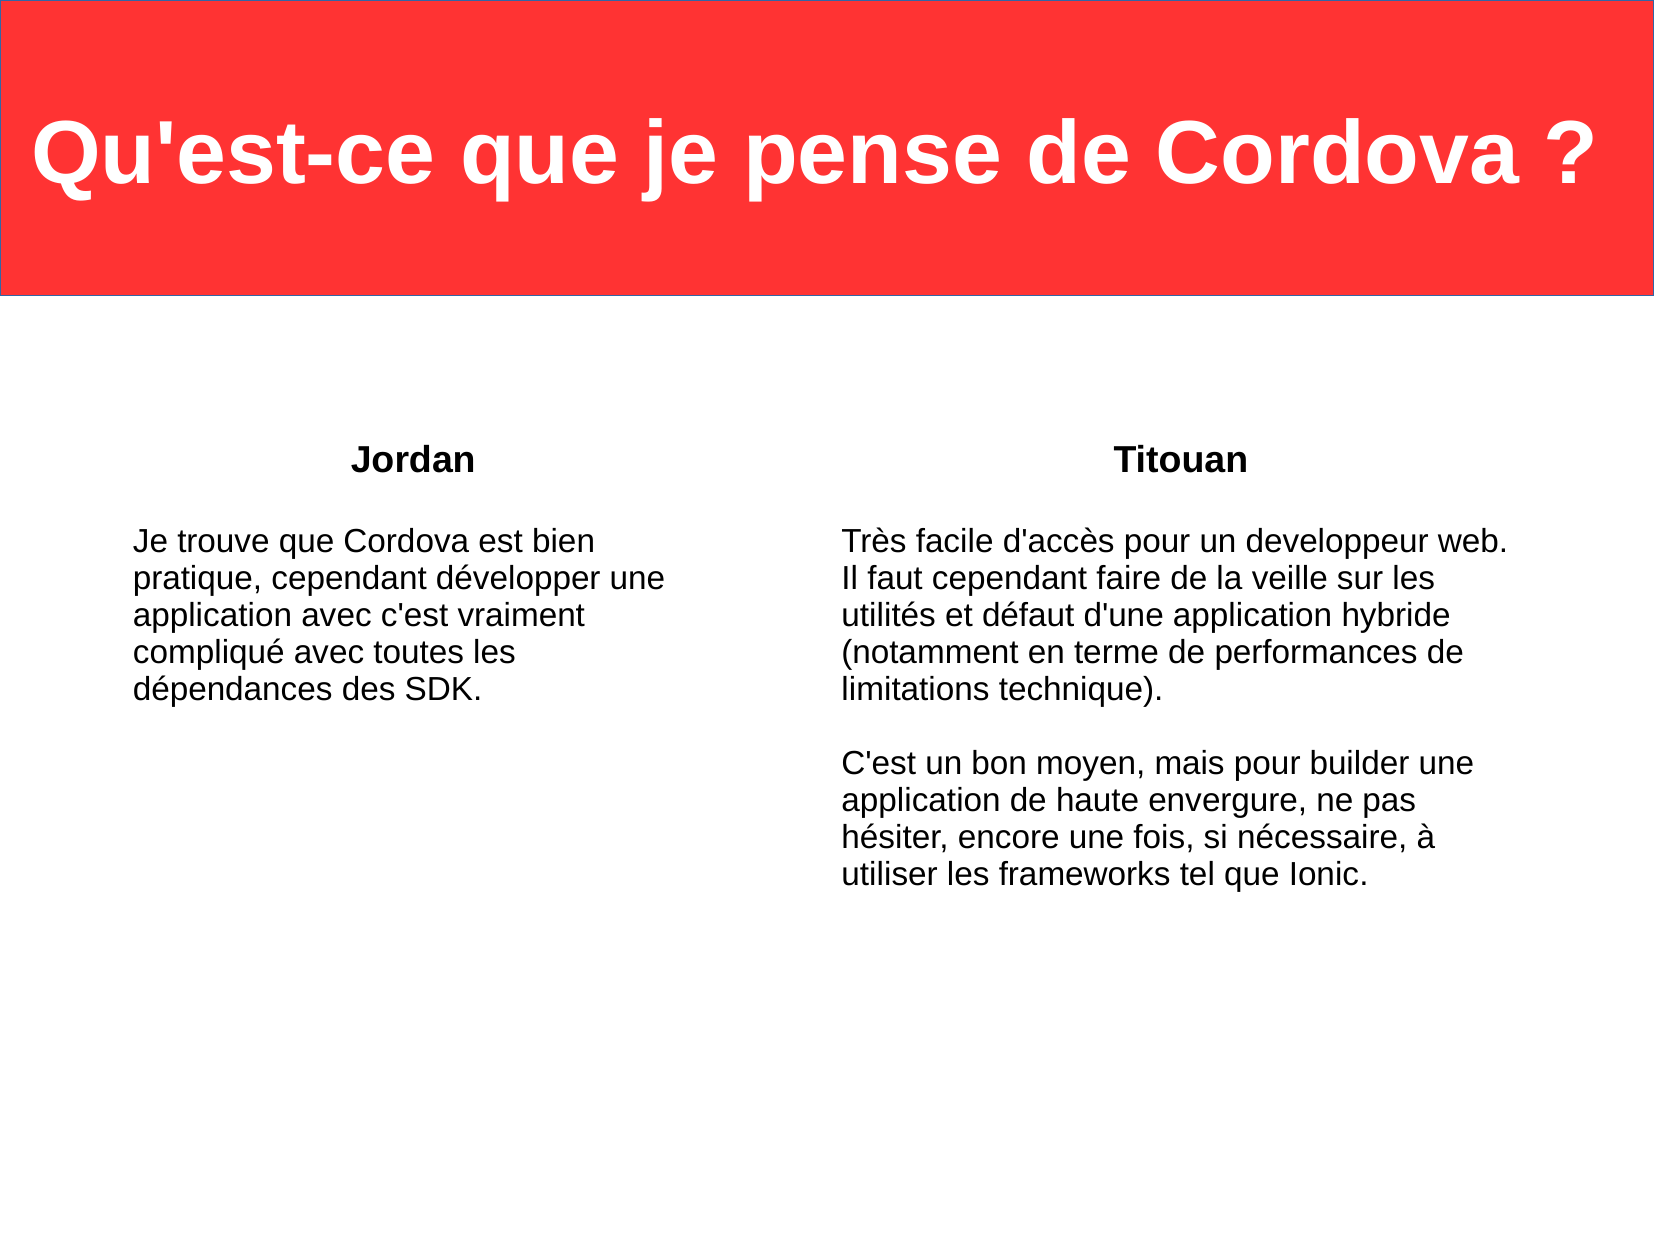

# Qu'est-ce que je pense de Cordova ?
Jordan
Je trouve que Cordova est bien pratique, cependant développer une application avec c'est vraiment compliqué avec toutes les dépendances des SDK.
Titouan
Très facile d'accès pour un developpeur web. Il faut cependant faire de la veille sur les utilités et défaut d'une application hybride (notamment en terme de performances de limitations technique).
C'est un bon moyen, mais pour builder une application de haute envergure, ne pas hésiter, encore une fois, si nécessaire, à utiliser les frameworks tel que Ionic.